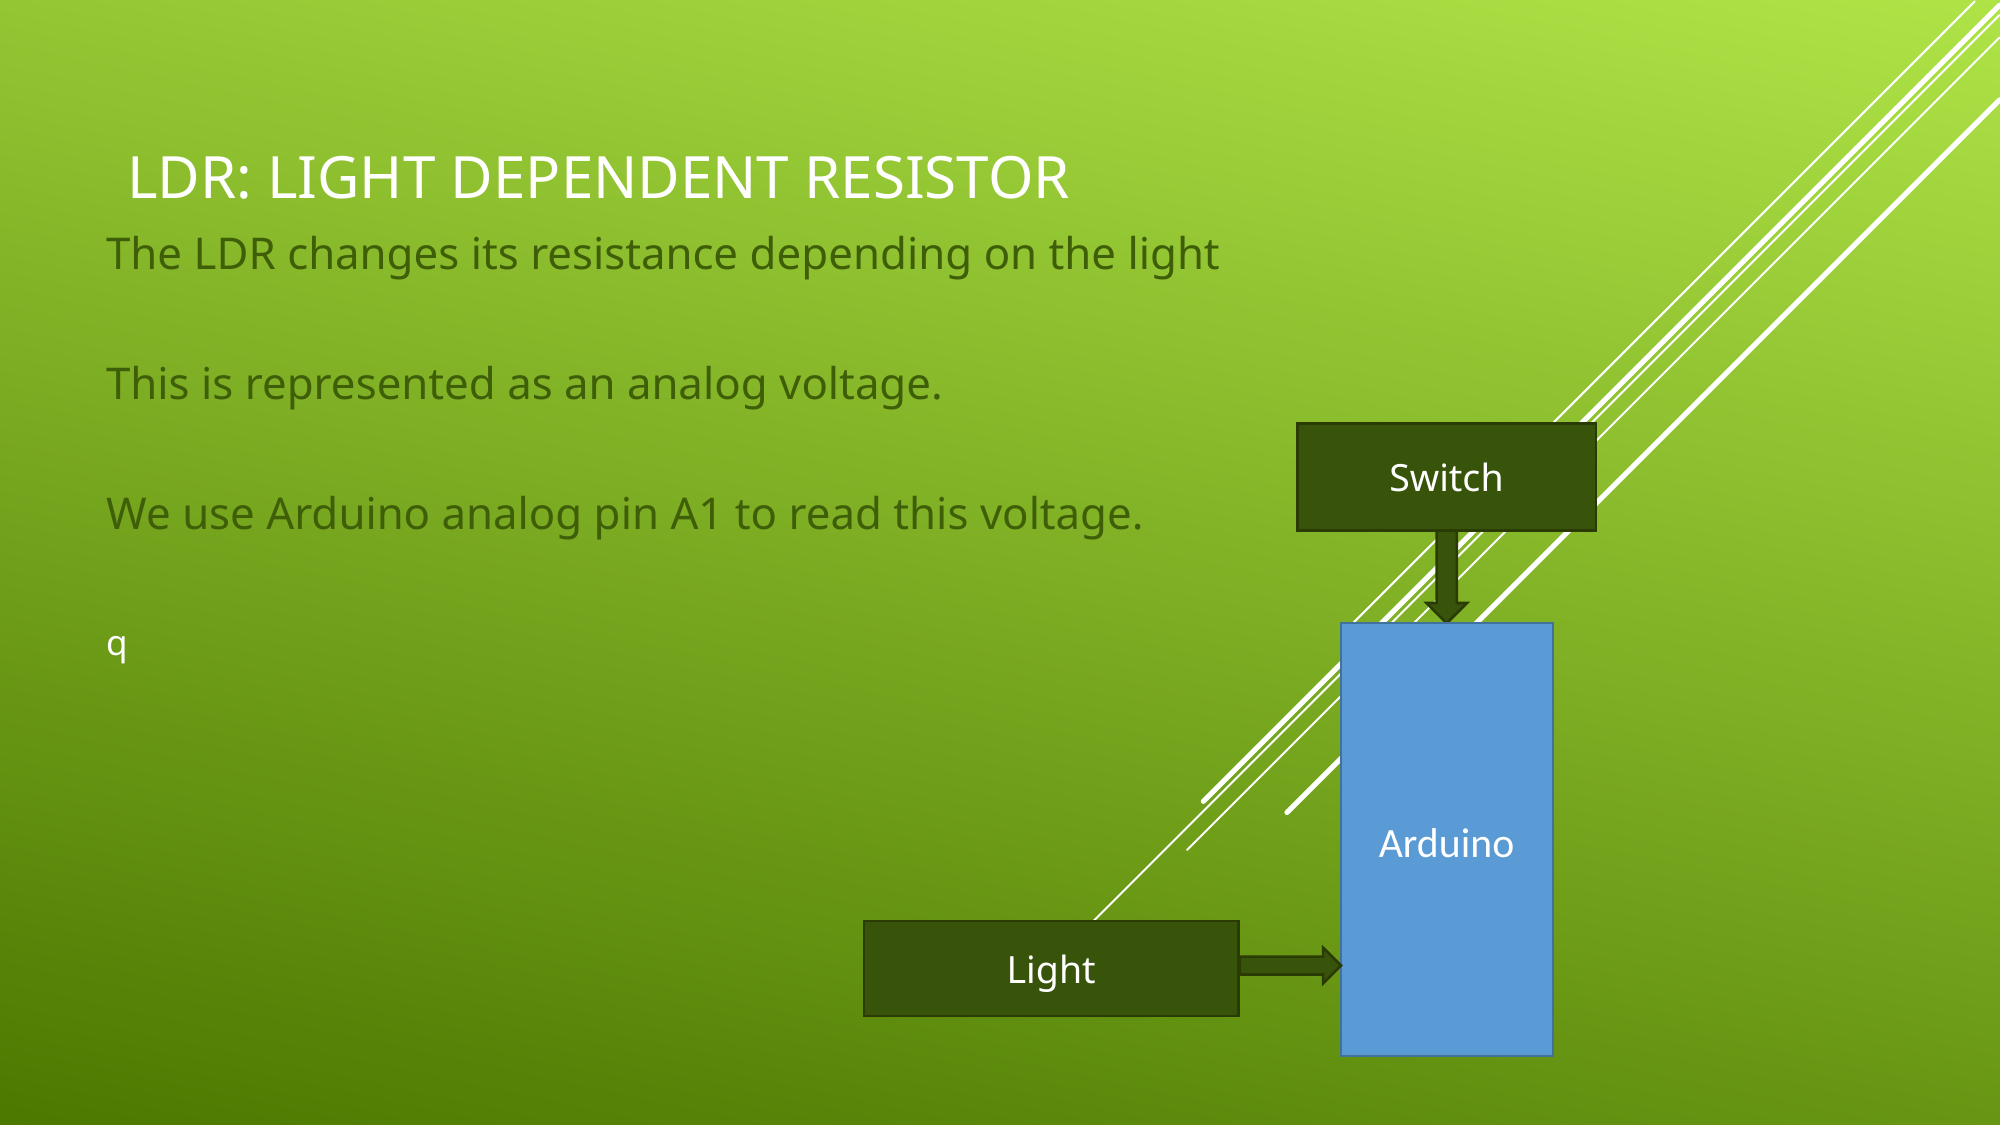

# LDR: Light Dependent resistor
The LDR changes its resistance depending on the light
This is represented as an analog voltage.
We use Arduino analog pin A1 to read this voltage.
Switch
Arduino
Light